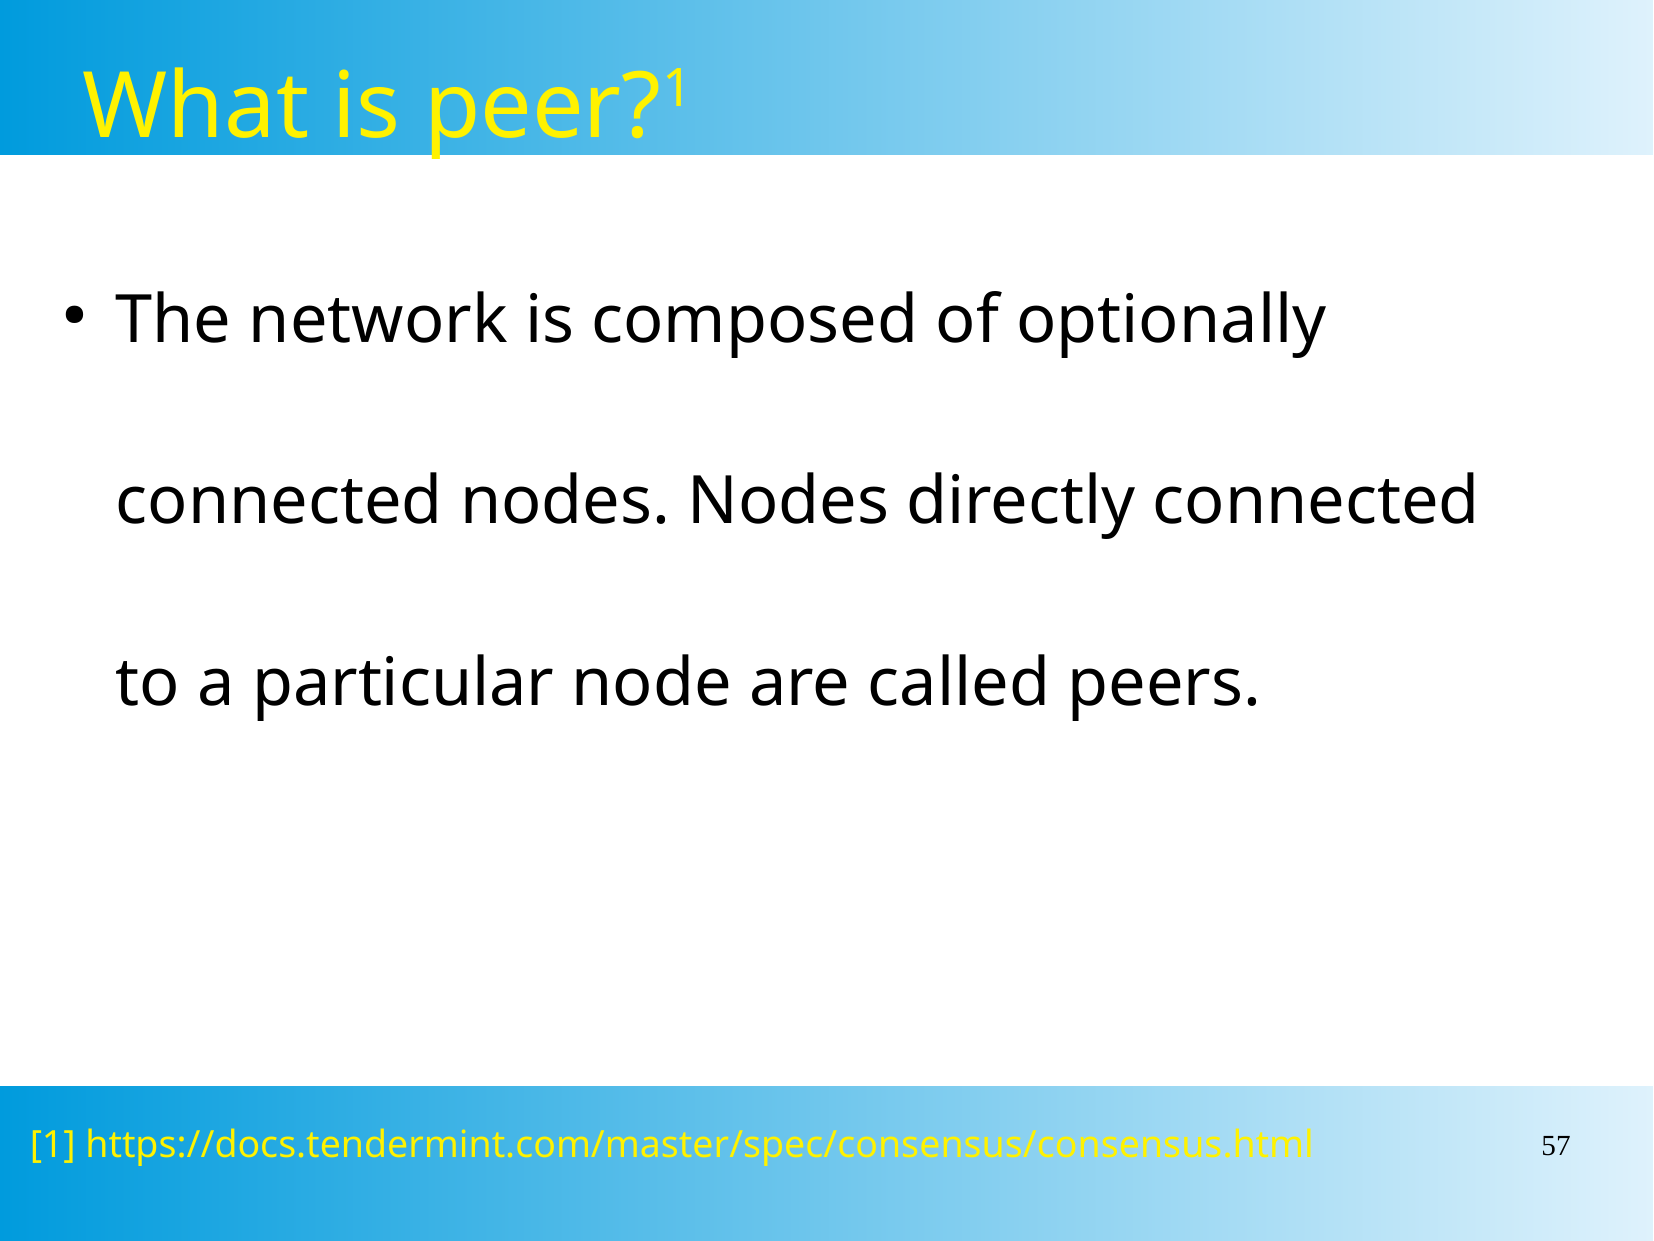

# What is peer?1
The network is composed of optionally connected nodes. Nodes directly connected to a particular node are called peers.
[1] https://docs.tendermint.com/master/spec/consensus/consensus.html
57